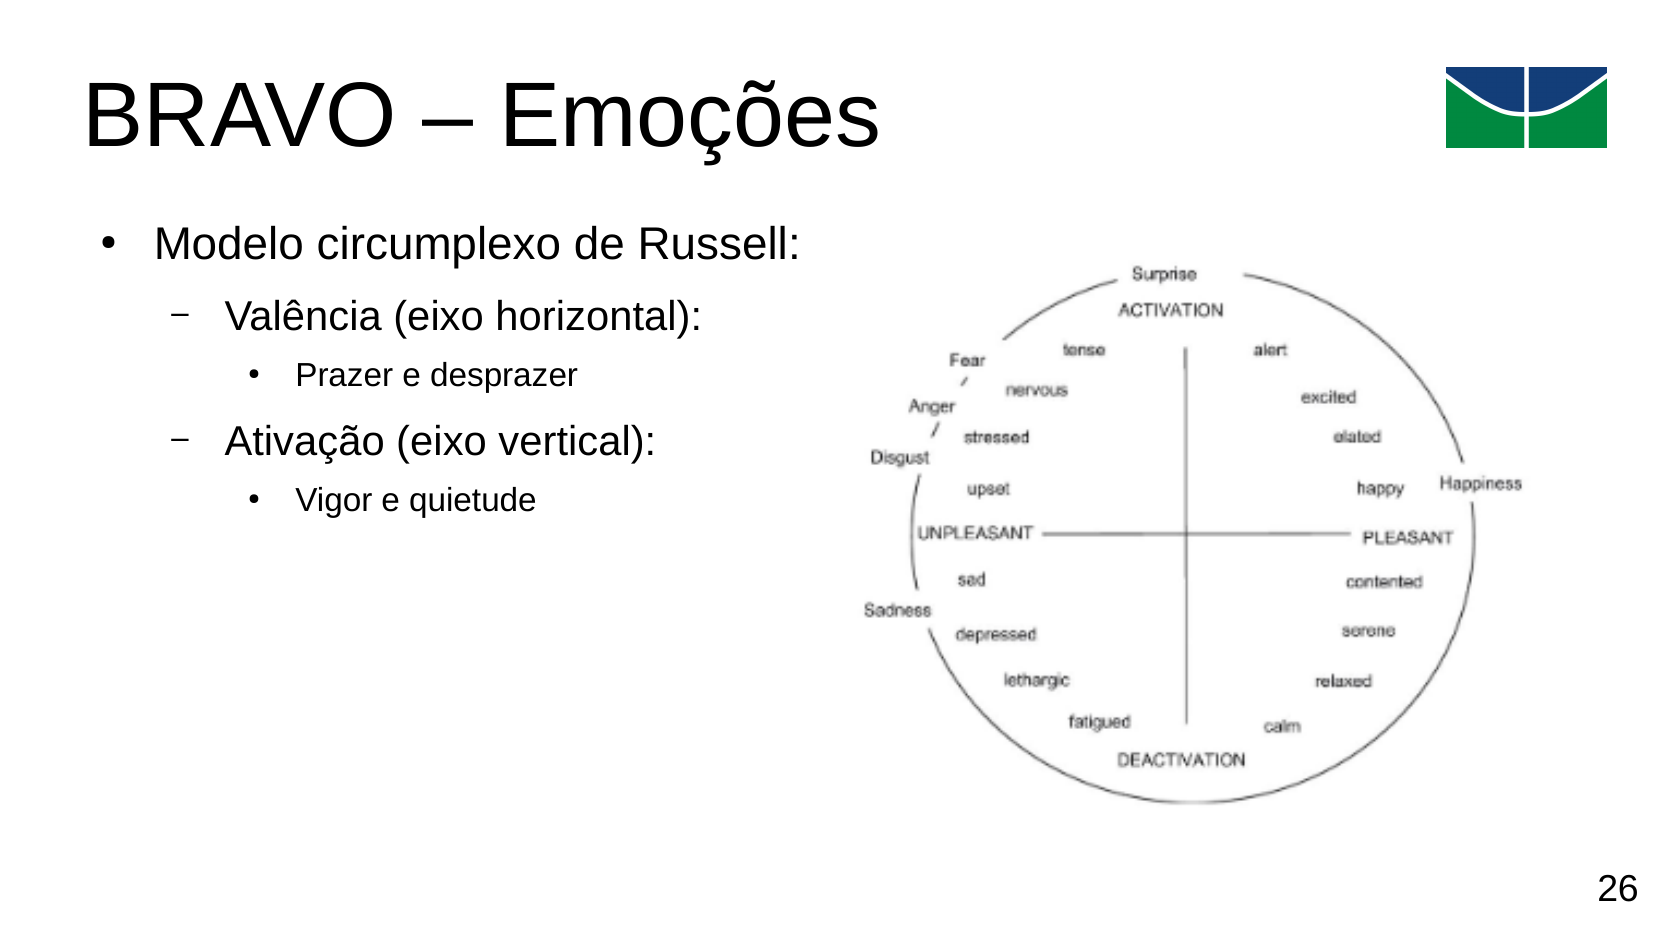

# BRAVO – Emoções
Modelo circumplexo de Russell:
Valência (eixo horizontal):
Prazer e desprazer
Ativação (eixo vertical):
Vigor e quietude